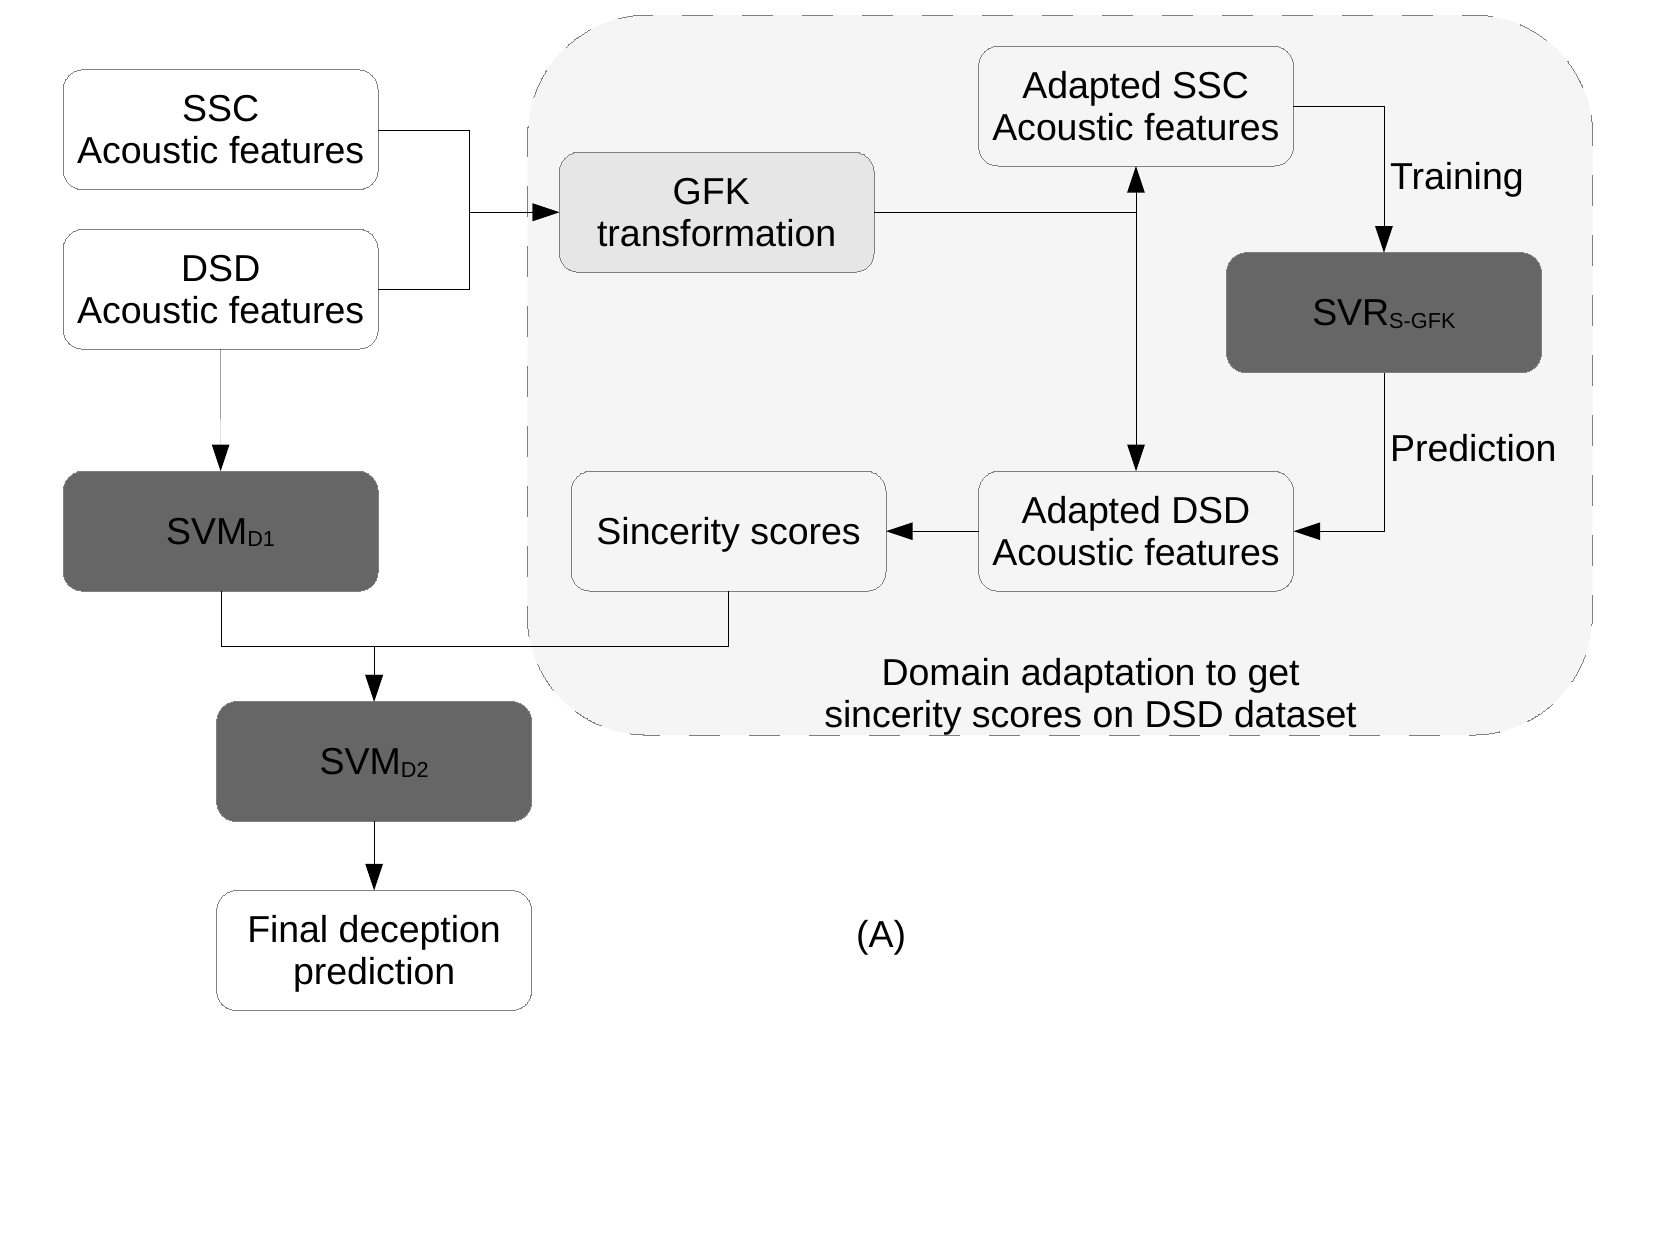

Adapted SSC
Acoustic features
SSC
Acoustic features
Training
GFK
transformation
DSD
Acoustic features
SVRS-GFK
Prediction
SVMD1
Sincerity scores
Adapted DSD
Acoustic features
Domain adaptation to get sincerity scores on DSD dataset
SVMD2
Final deception
prediction
(A)